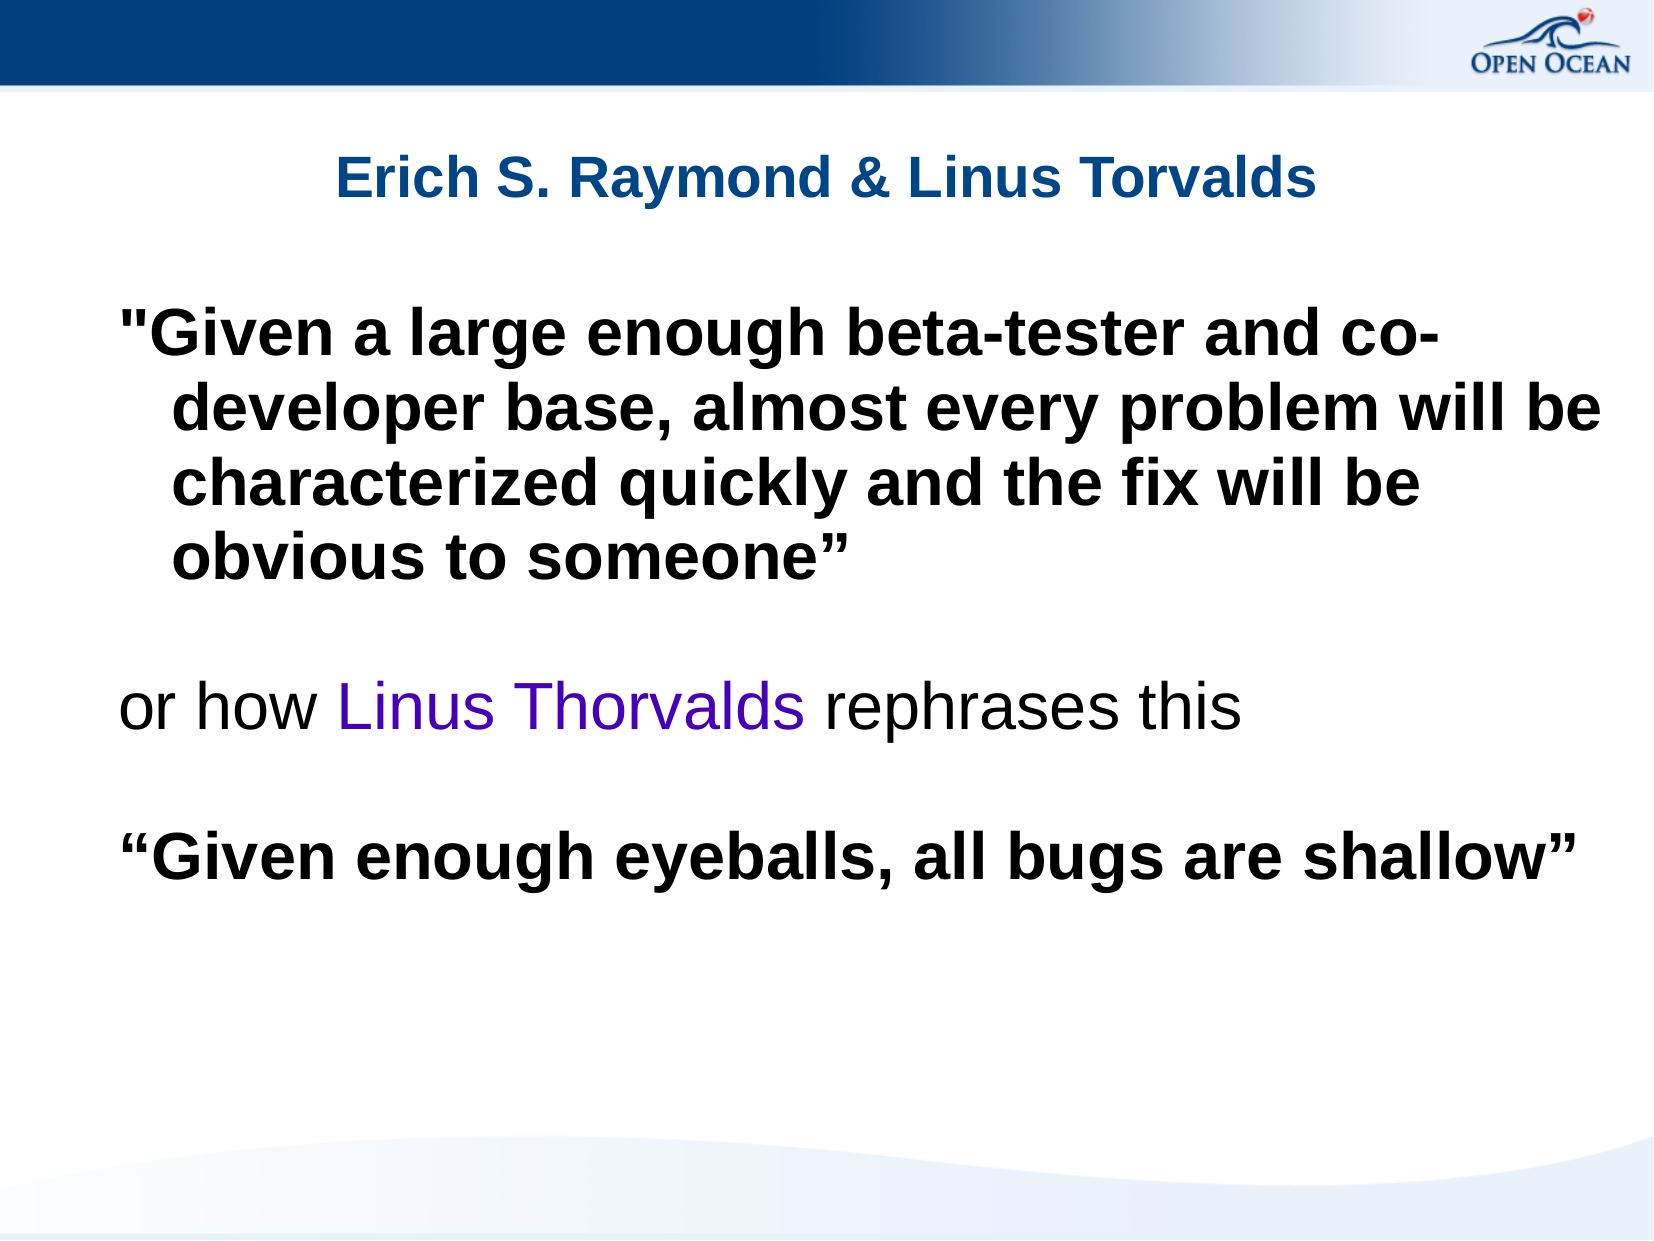

# Erich S. Raymond & Linus Torvalds
"Given a large enough beta-tester and co-developer base, almost every problem will be characterized quickly and the fix will be obvious to someone”
or how Linus Thorvalds rephrases this
“Given enough eyeballs, all bugs are shallow”